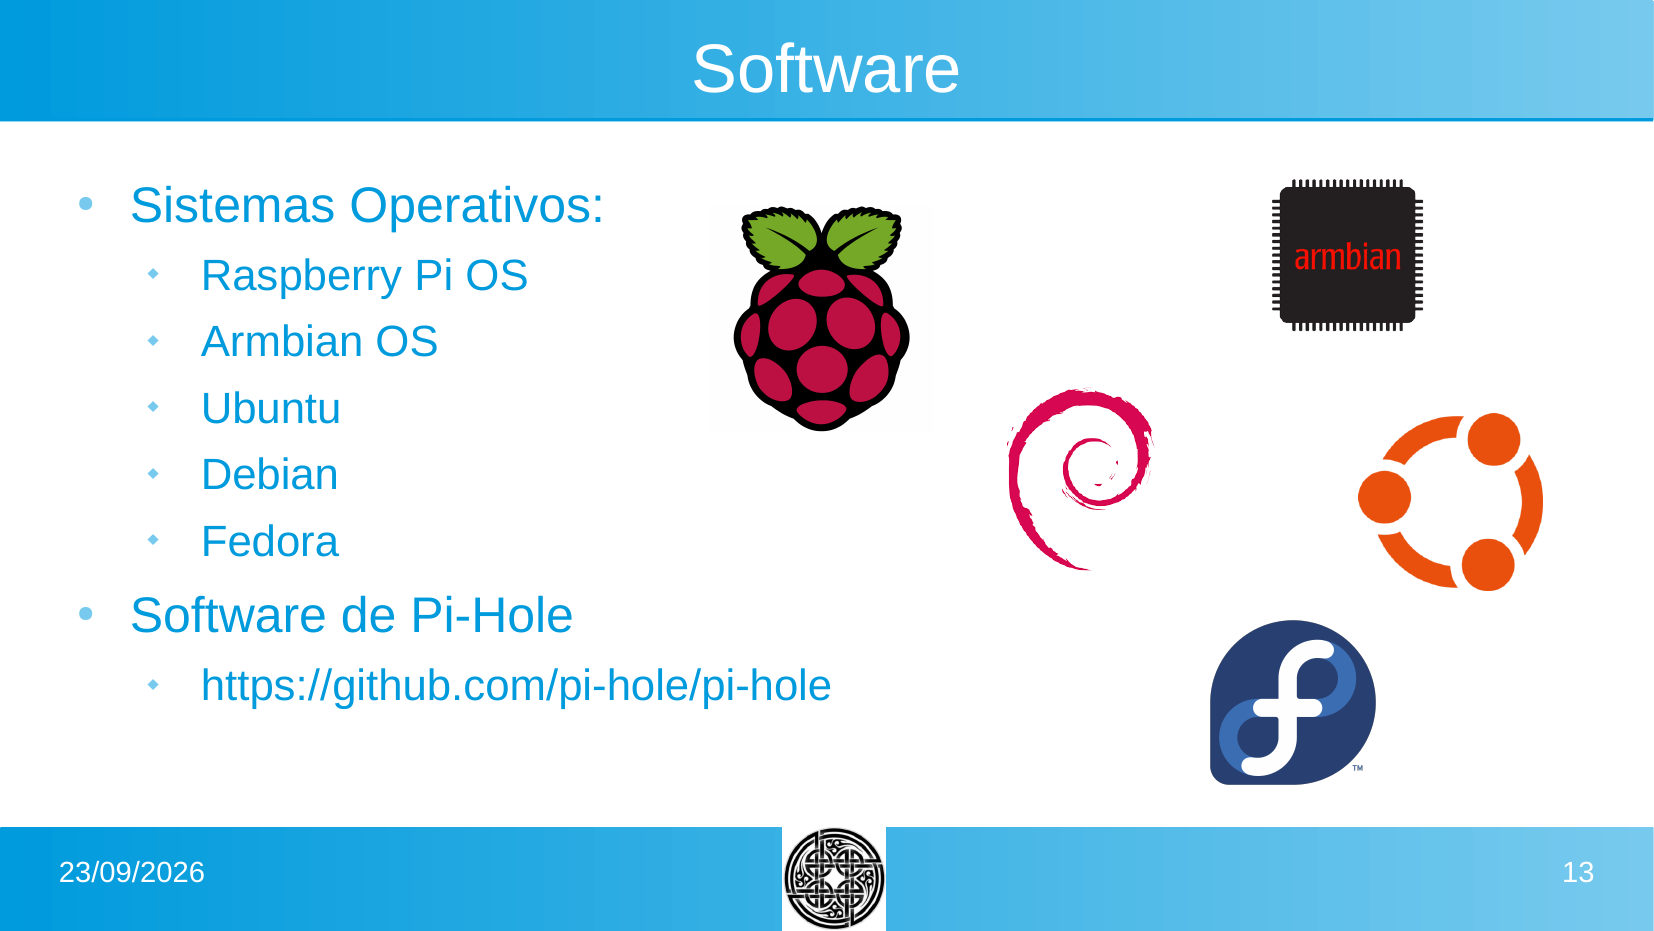

# Software
Sistemas Operativos:
Raspberry Pi OS
Armbian OS
Ubuntu
Debian
Fedora
Software de Pi-Hole
https://github.com/pi-hole/pi-hole
13